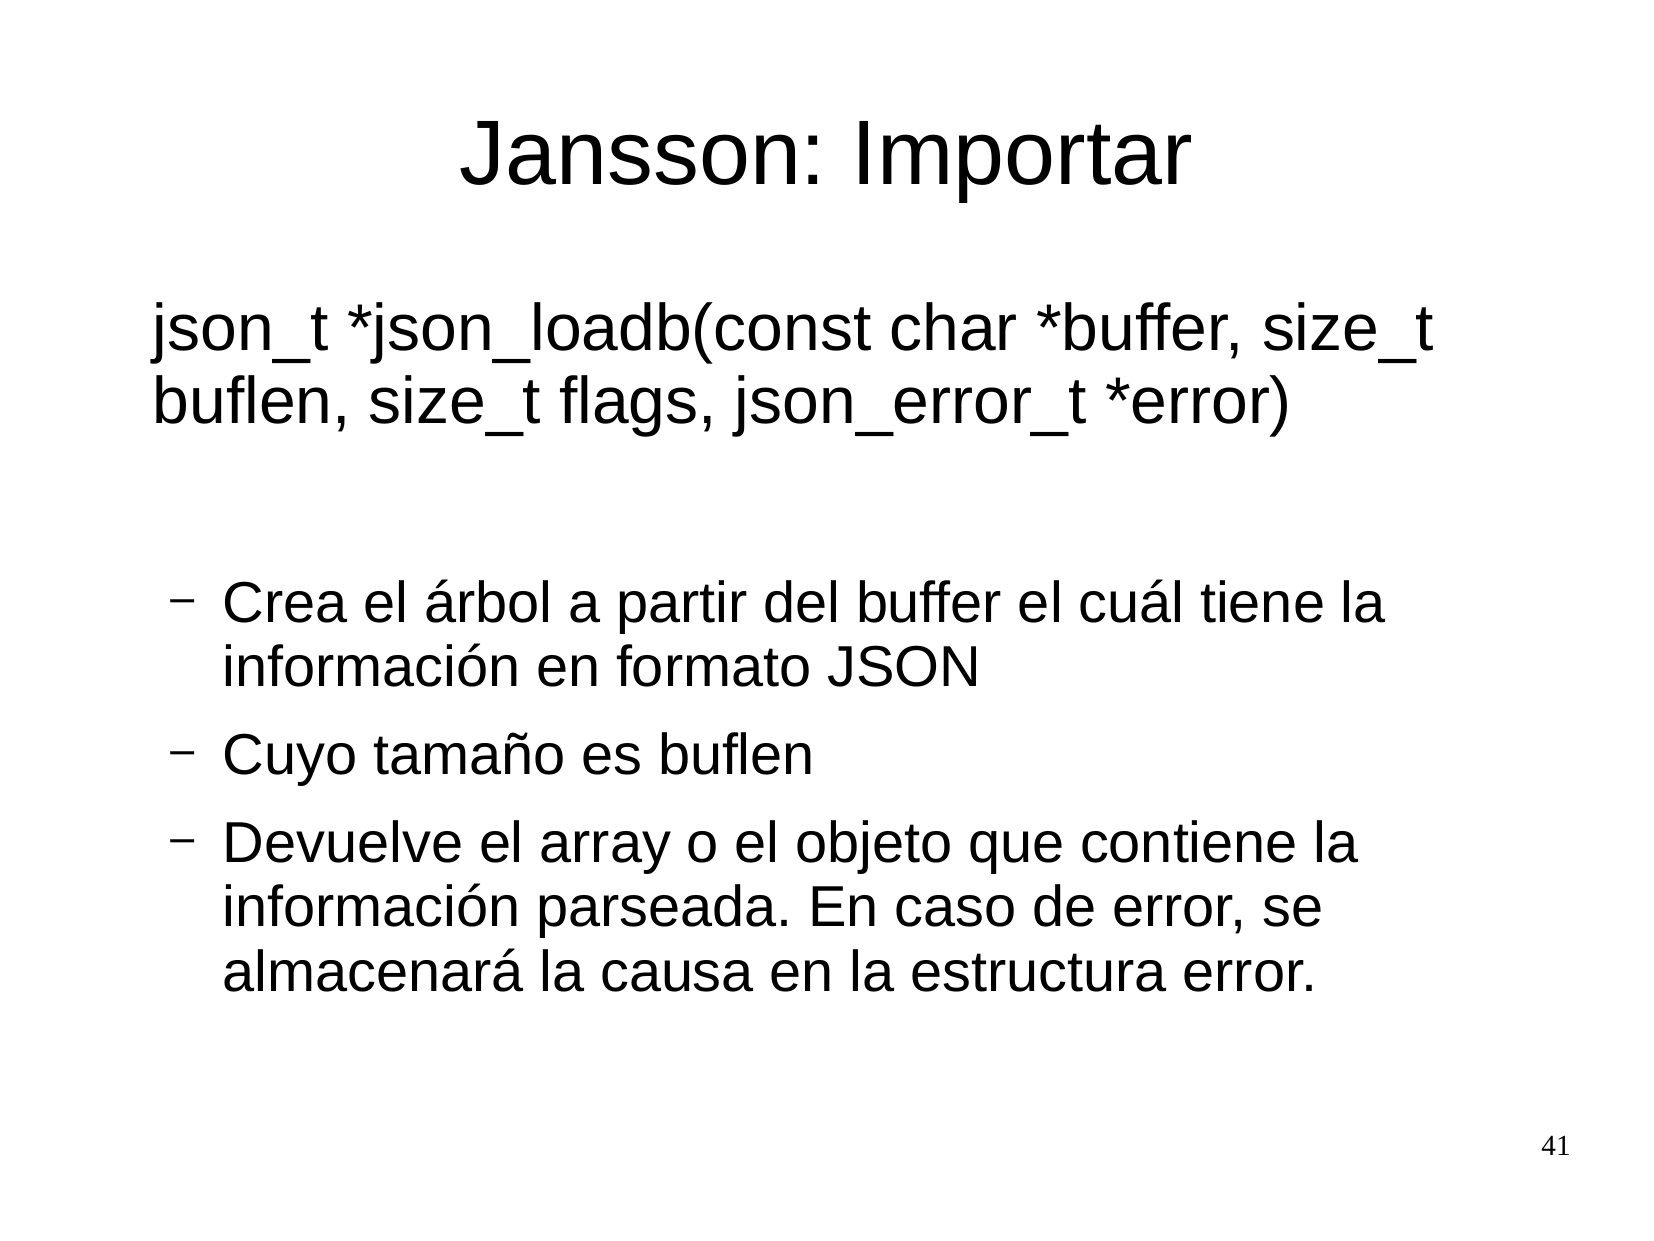

# Jansson: Importar
json_t *json_loadb(const char *buffer, size_t buflen, size_t flags, json_error_t *error)
Crea el árbol a partir del buffer el cuál tiene la información en formato JSON
Cuyo tamaño es buflen
Devuelve el array o el objeto que contiene la información parseada. En caso de error, se almacenará la causa en la estructura error.
41